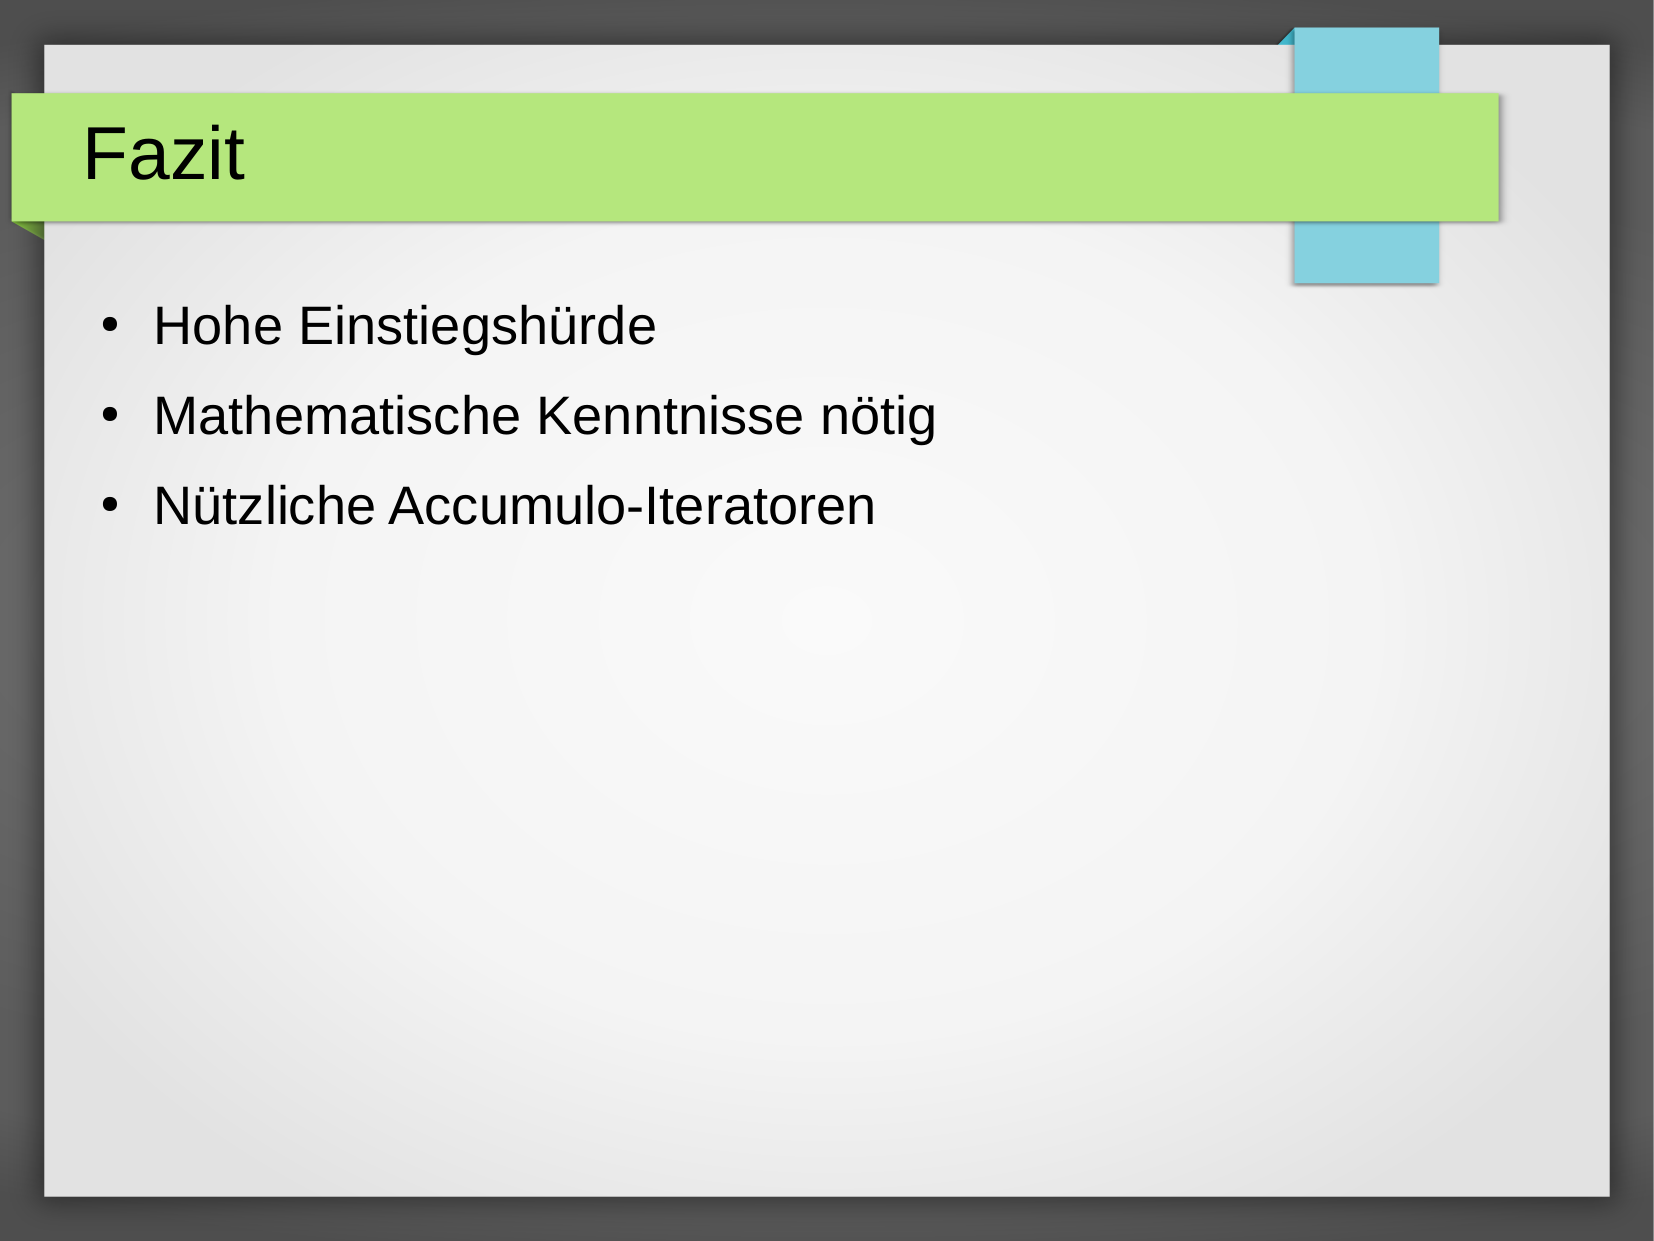

# Fazit
Hohe Einstiegshürde
Mathematische Kenntnisse nötig
Nützliche Accumulo-Iteratoren